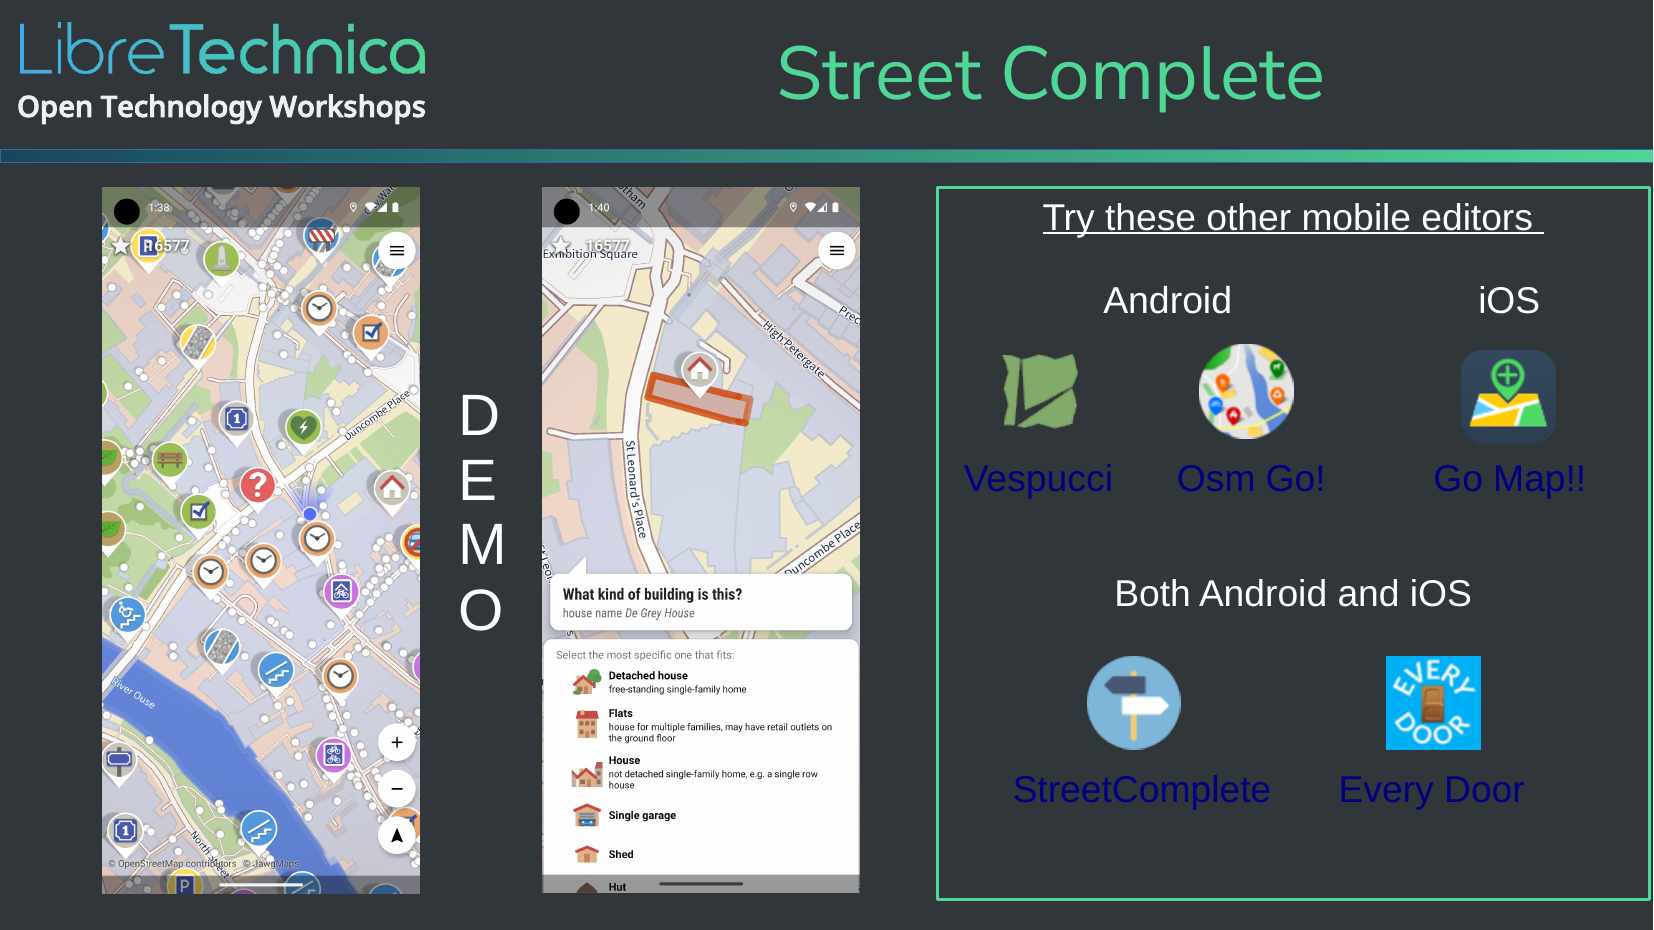

Street Complete
# Open Technology Workshops
Try these other mobile editors
		Android				iOS
Both Android and iOS
DEMO
Vespucci
Osm Go!
Go Map!!
StreetComplete
Every Door